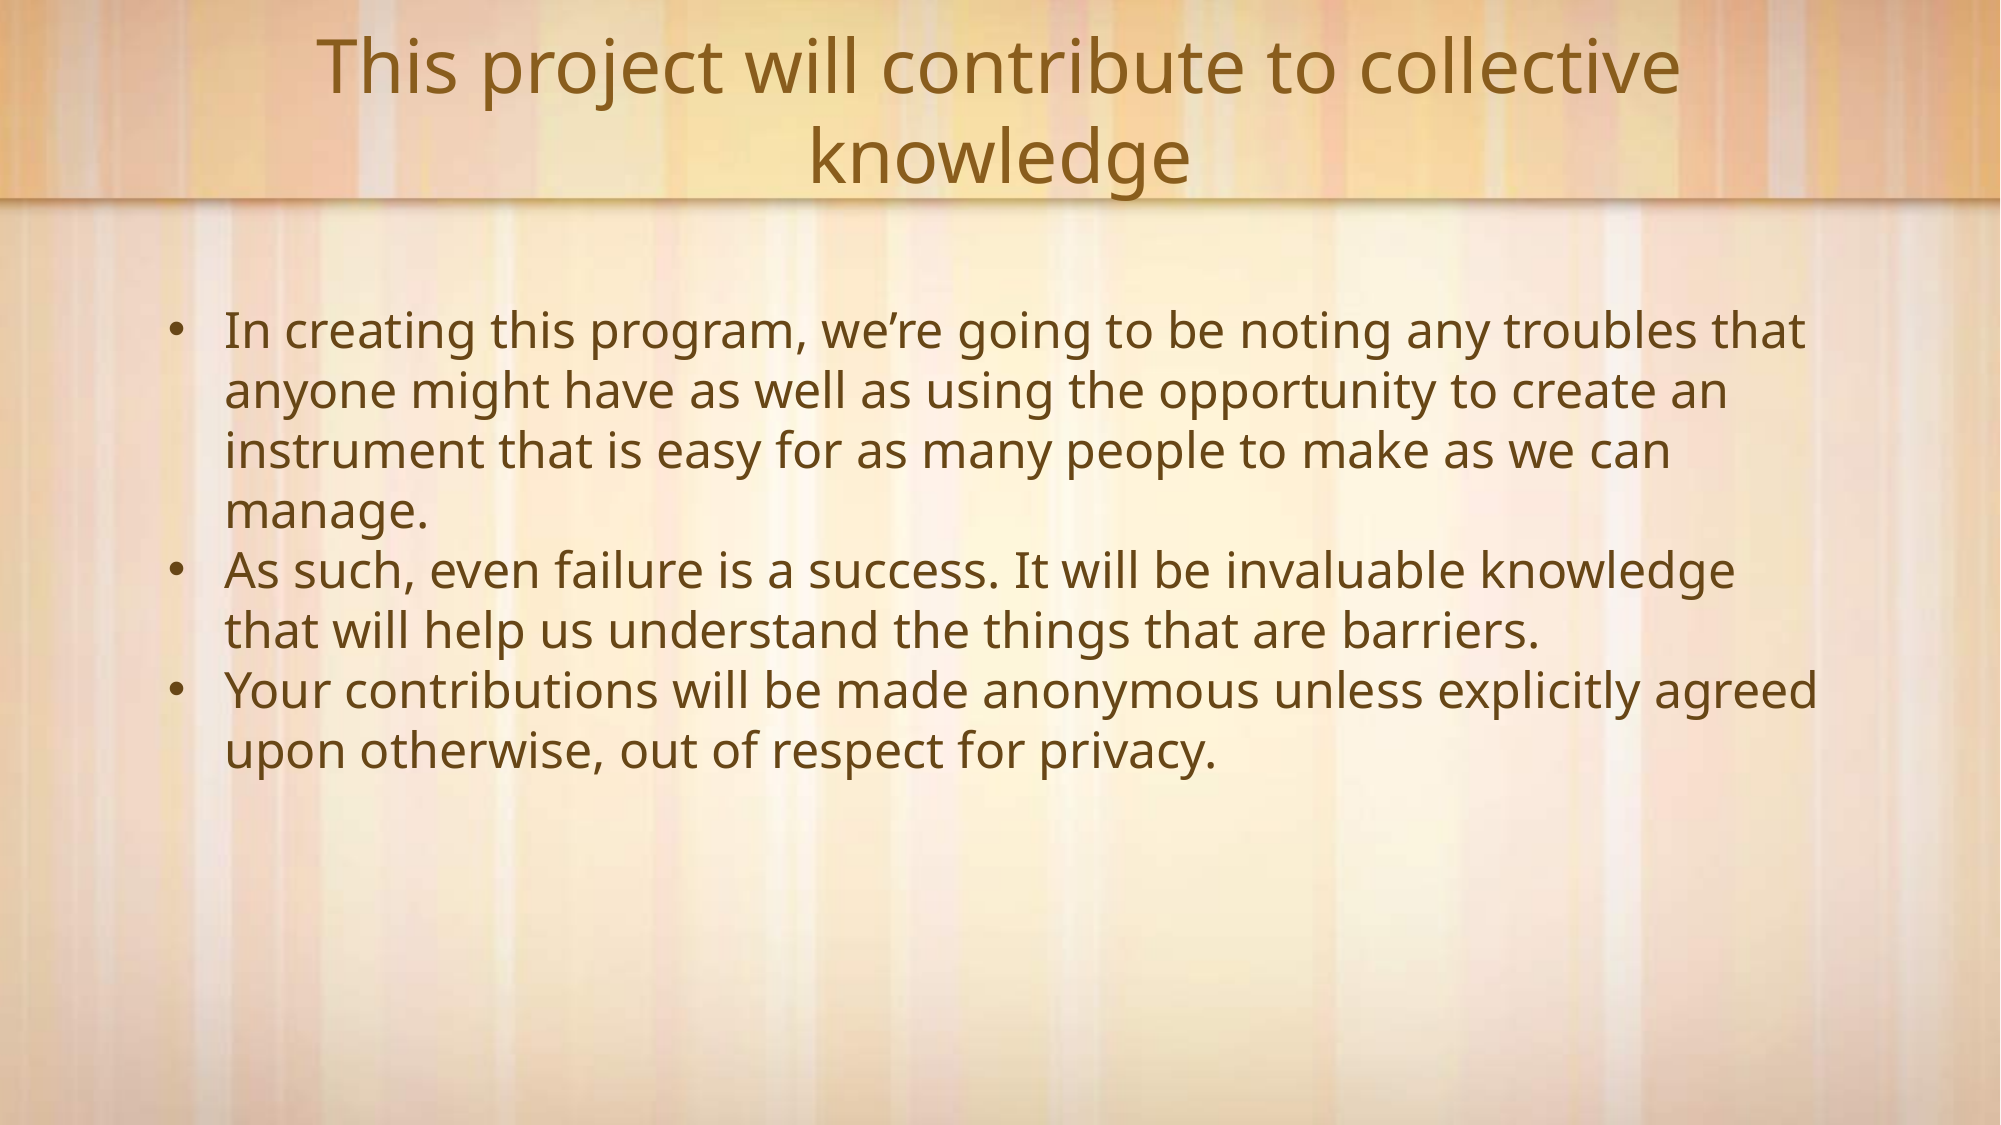

This project will contribute to collective knowledge
# In creating this program, we’re going to be noting any troubles that anyone might have as well as using the opportunity to create an instrument that is easy for as many people to make as we can manage.
As such, even failure is a success. It will be invaluable knowledge that will help us understand the things that are barriers.
Your contributions will be made anonymous unless explicitly agreed upon otherwise, out of respect for privacy.